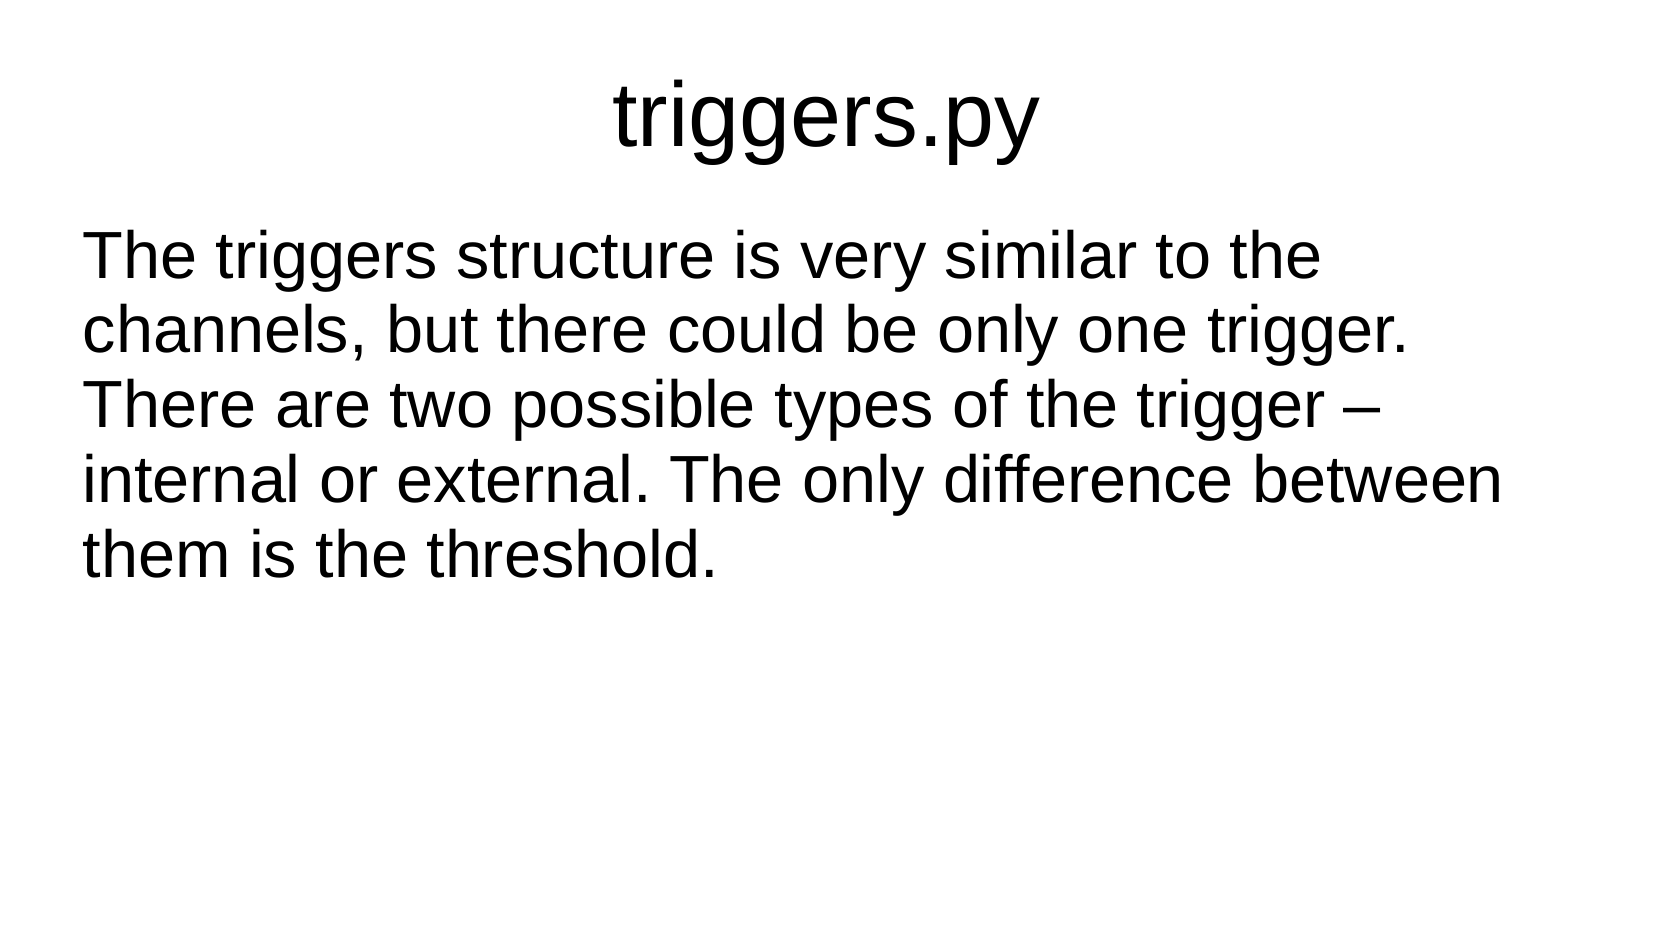

# triggers.py
The triggers structure is very similar to the channels, but there could be only one trigger.
There are two possible types of the trigger – internal or external. The only difference between them is the threshold.